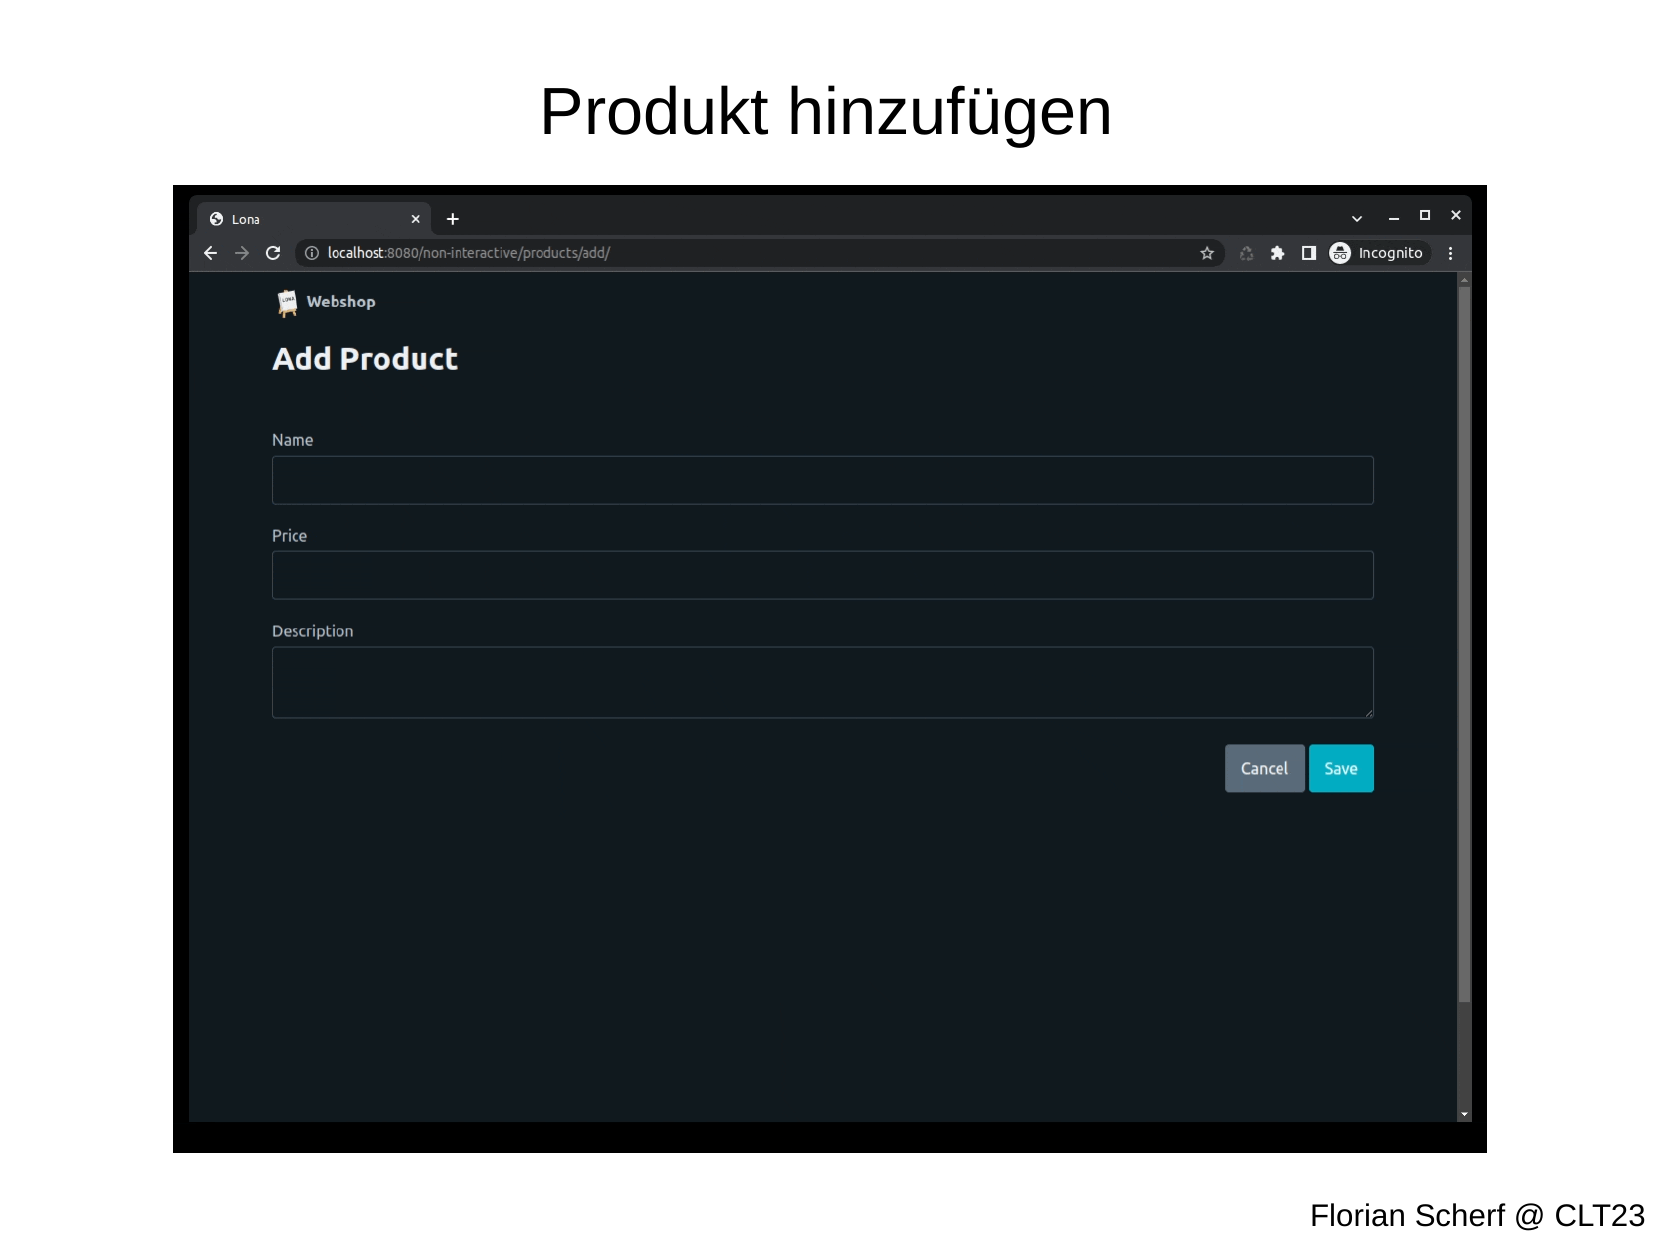

# Produkt hinzufügen
Florian Scherf @ CLT23